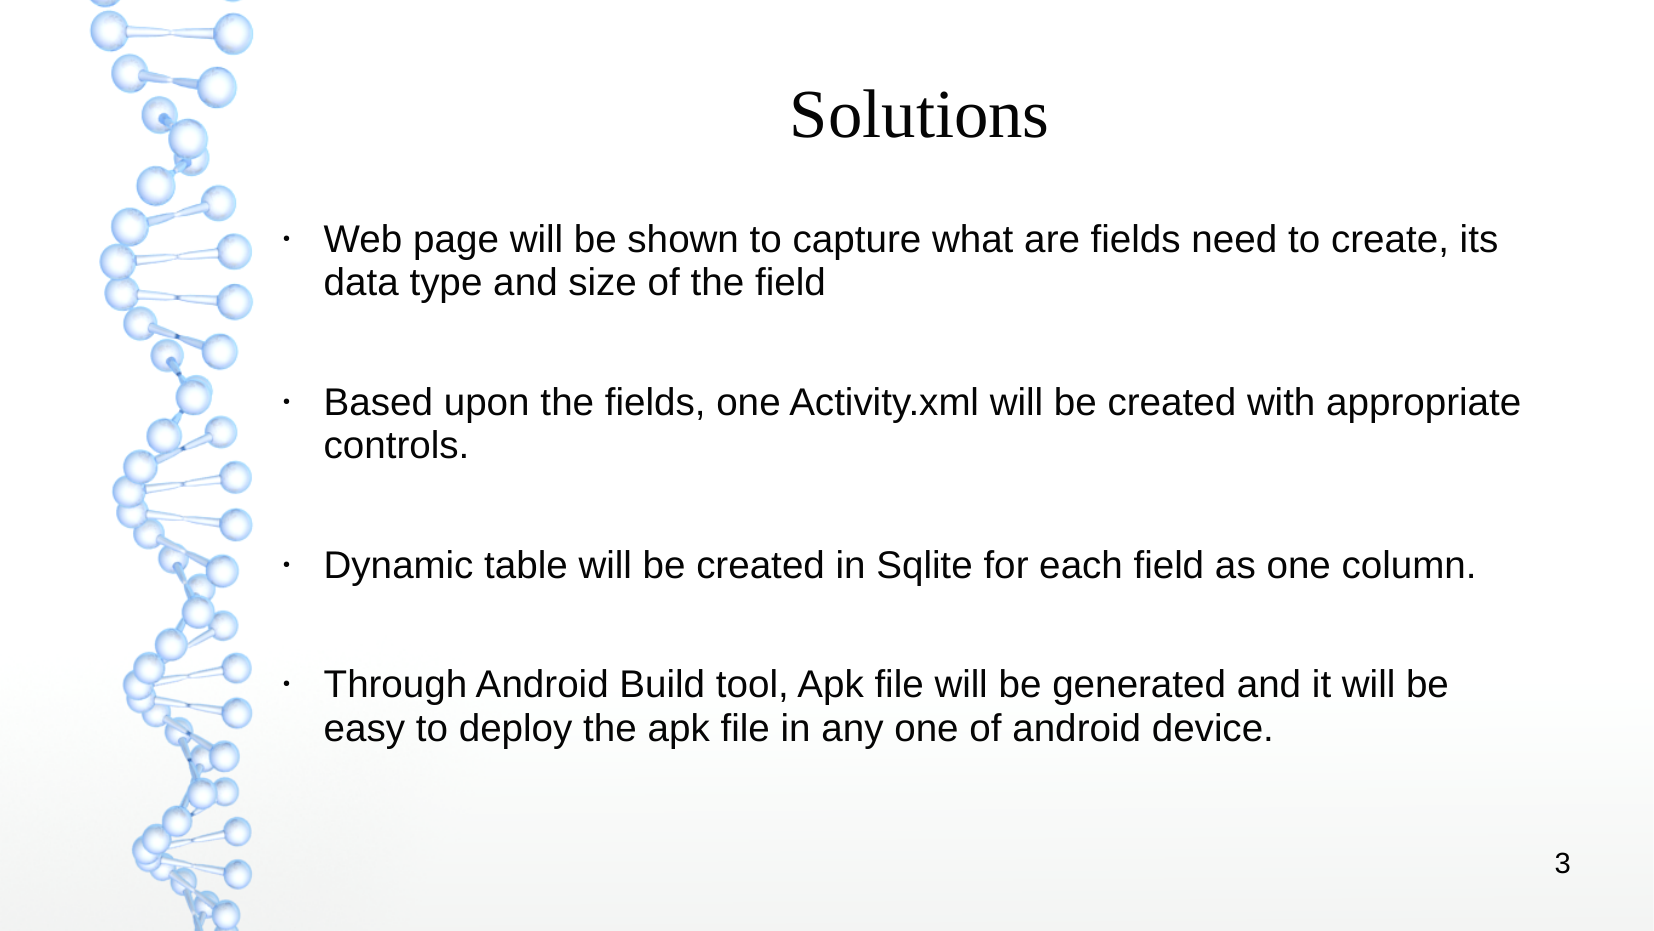

# Solutions
Web page will be shown to capture what are fields need to create, its data type and size of the field
Based upon the fields, one Activity.xml will be created with appropriate controls.
Dynamic table will be created in Sqlite for each field as one column.
Through Android Build tool, Apk file will be generated and it will be easy to deploy the apk file in any one of android device.
3